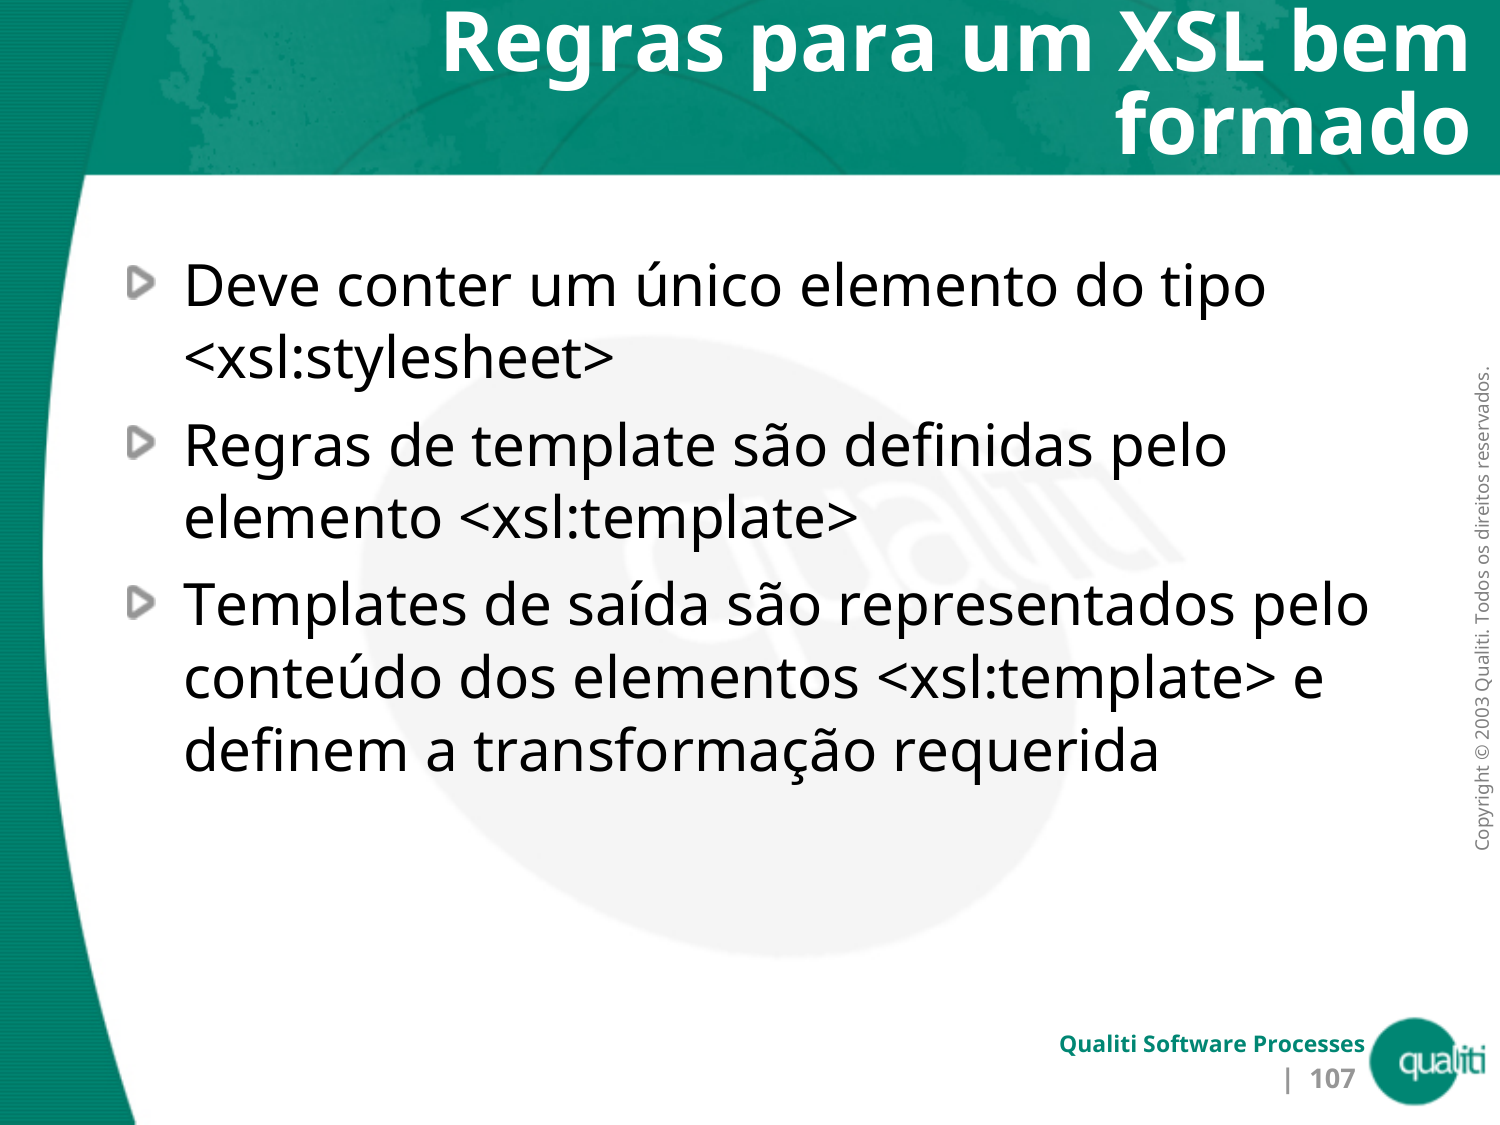

# Regras para um XSL bem formado
Deve conter um único elemento do tipo <xsl:stylesheet>
Regras de template são definidas pelo elemento <xsl:template>
Templates de saída são representados pelo conteúdo dos elementos <xsl:template> e definem a transformação requerida